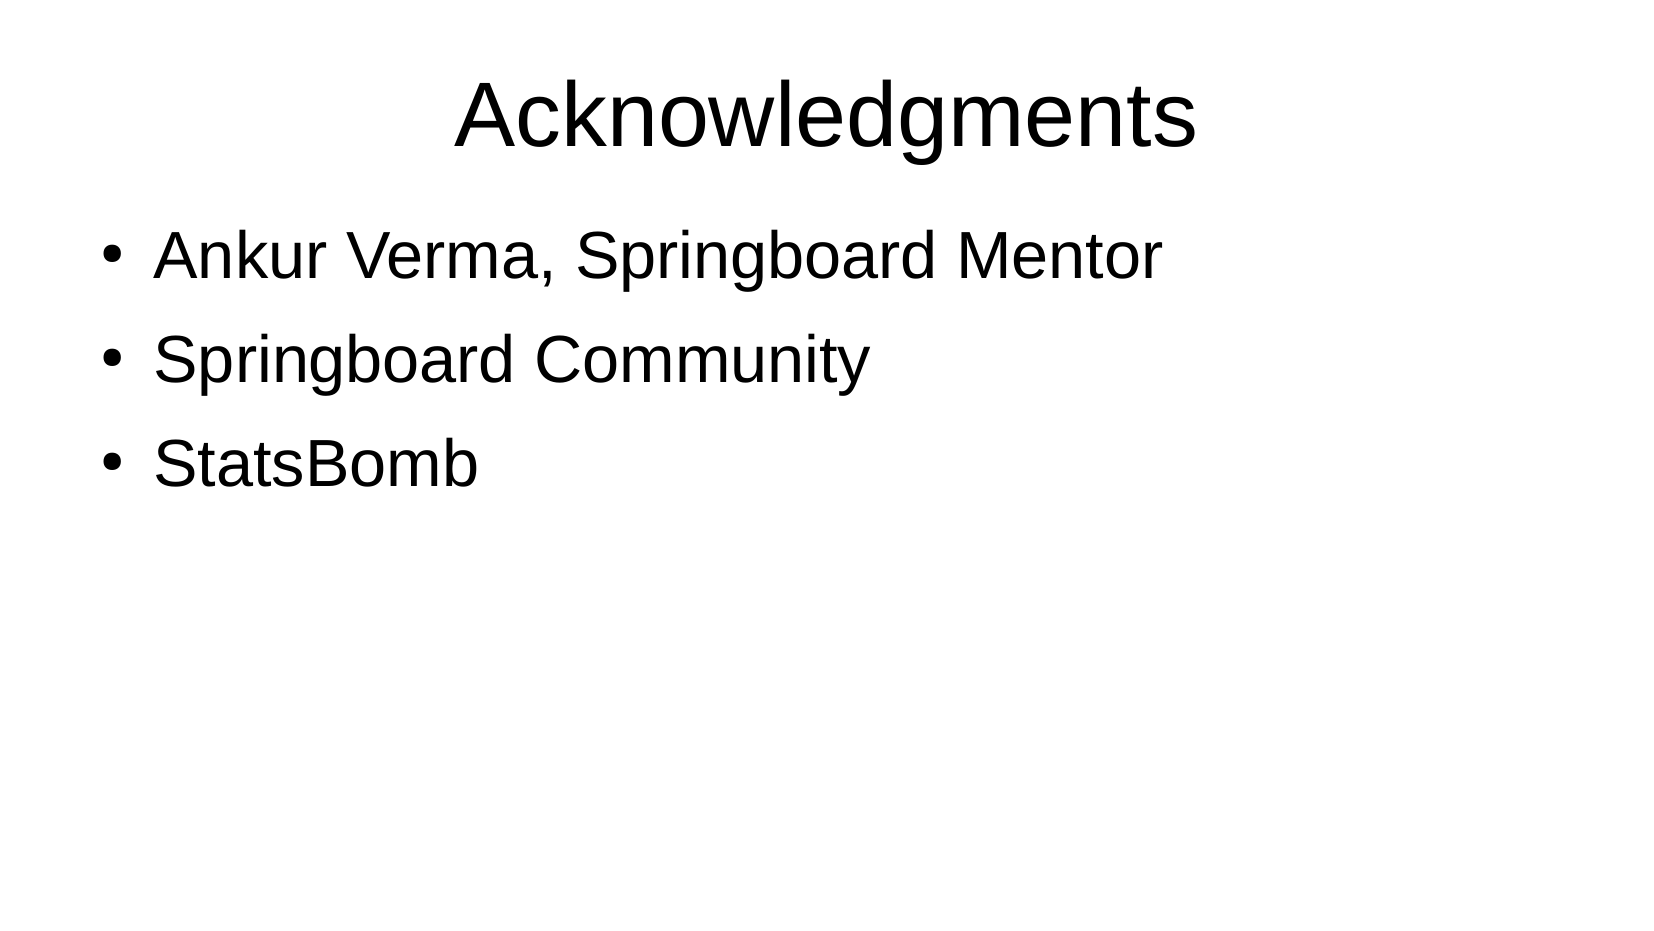

# Acknowledgments
Ankur Verma, Springboard Mentor
Springboard Community
StatsBomb